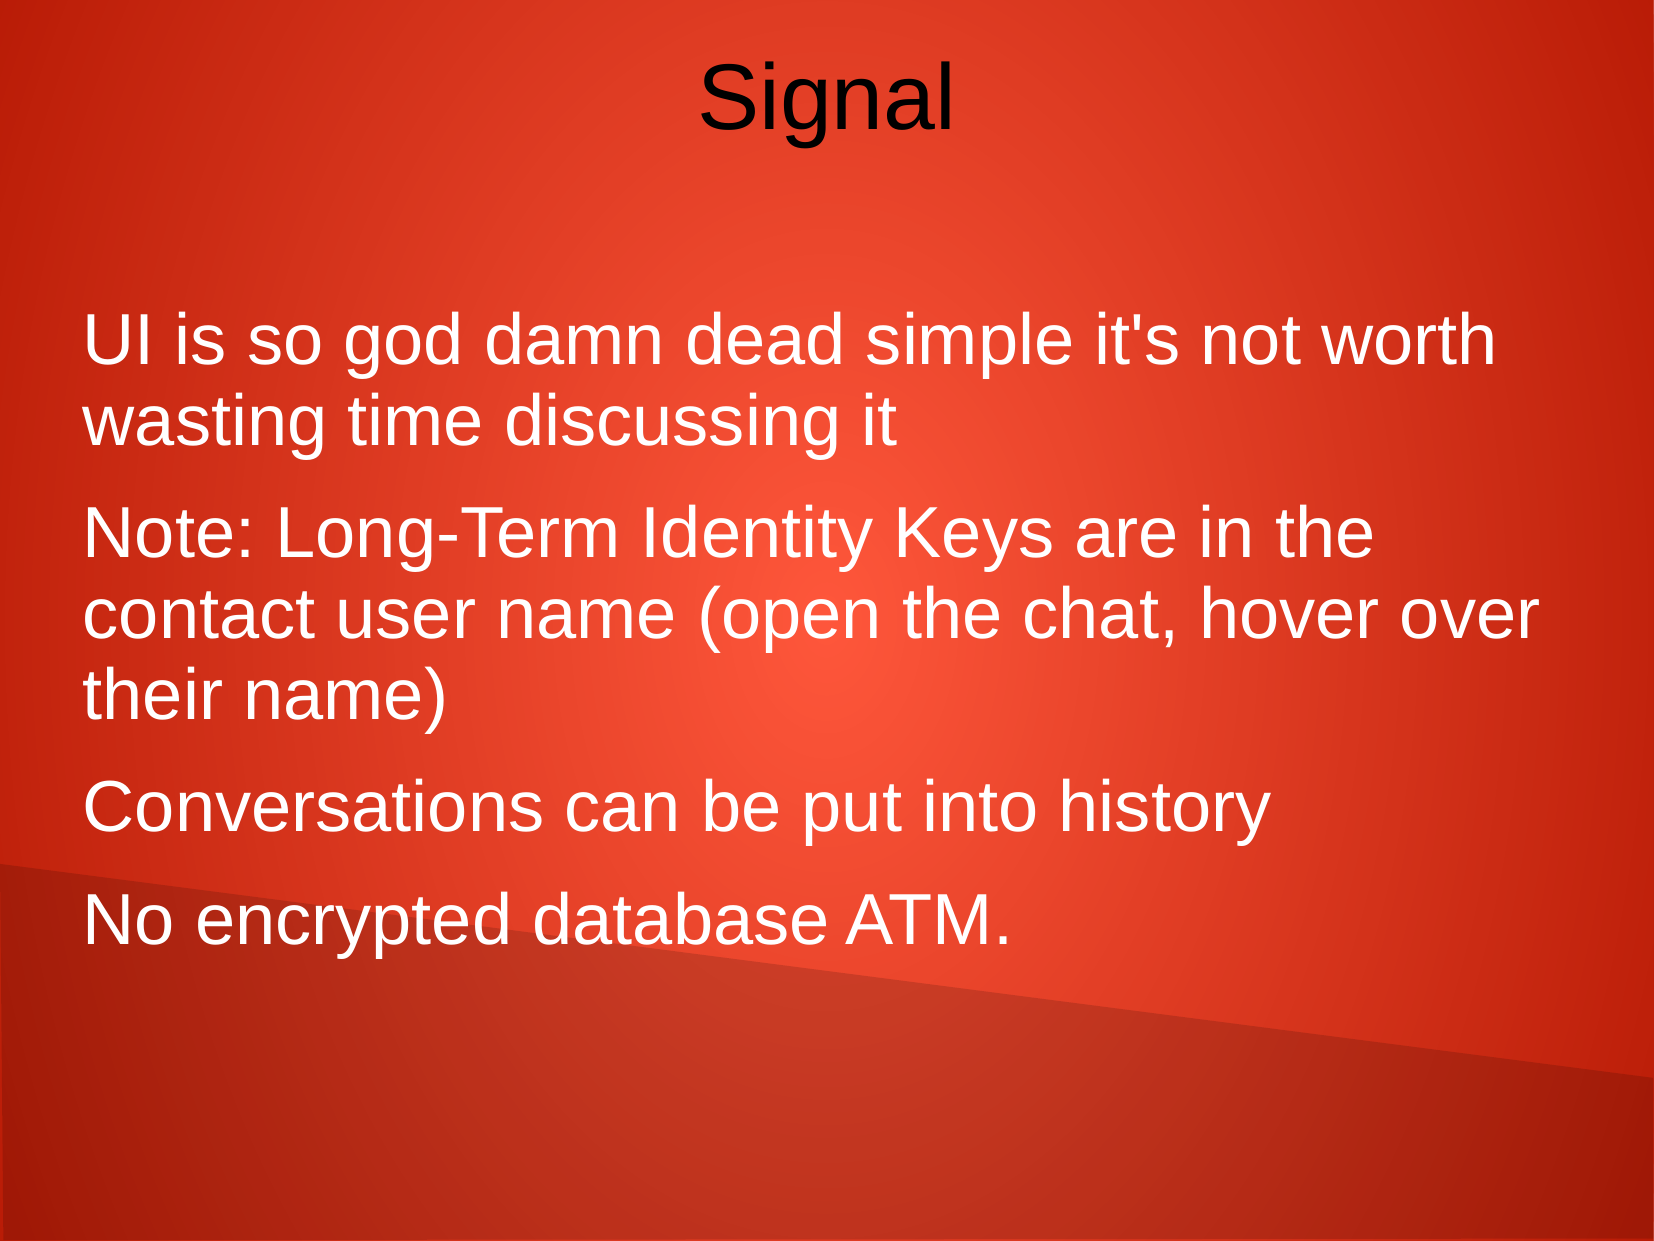

# Signal
UI is so god damn dead simple it's not worth wasting time discussing it
Note: Long-Term Identity Keys are in the contact user name (open the chat, hover over their name)
Conversations can be put into history
No encrypted database ATM.